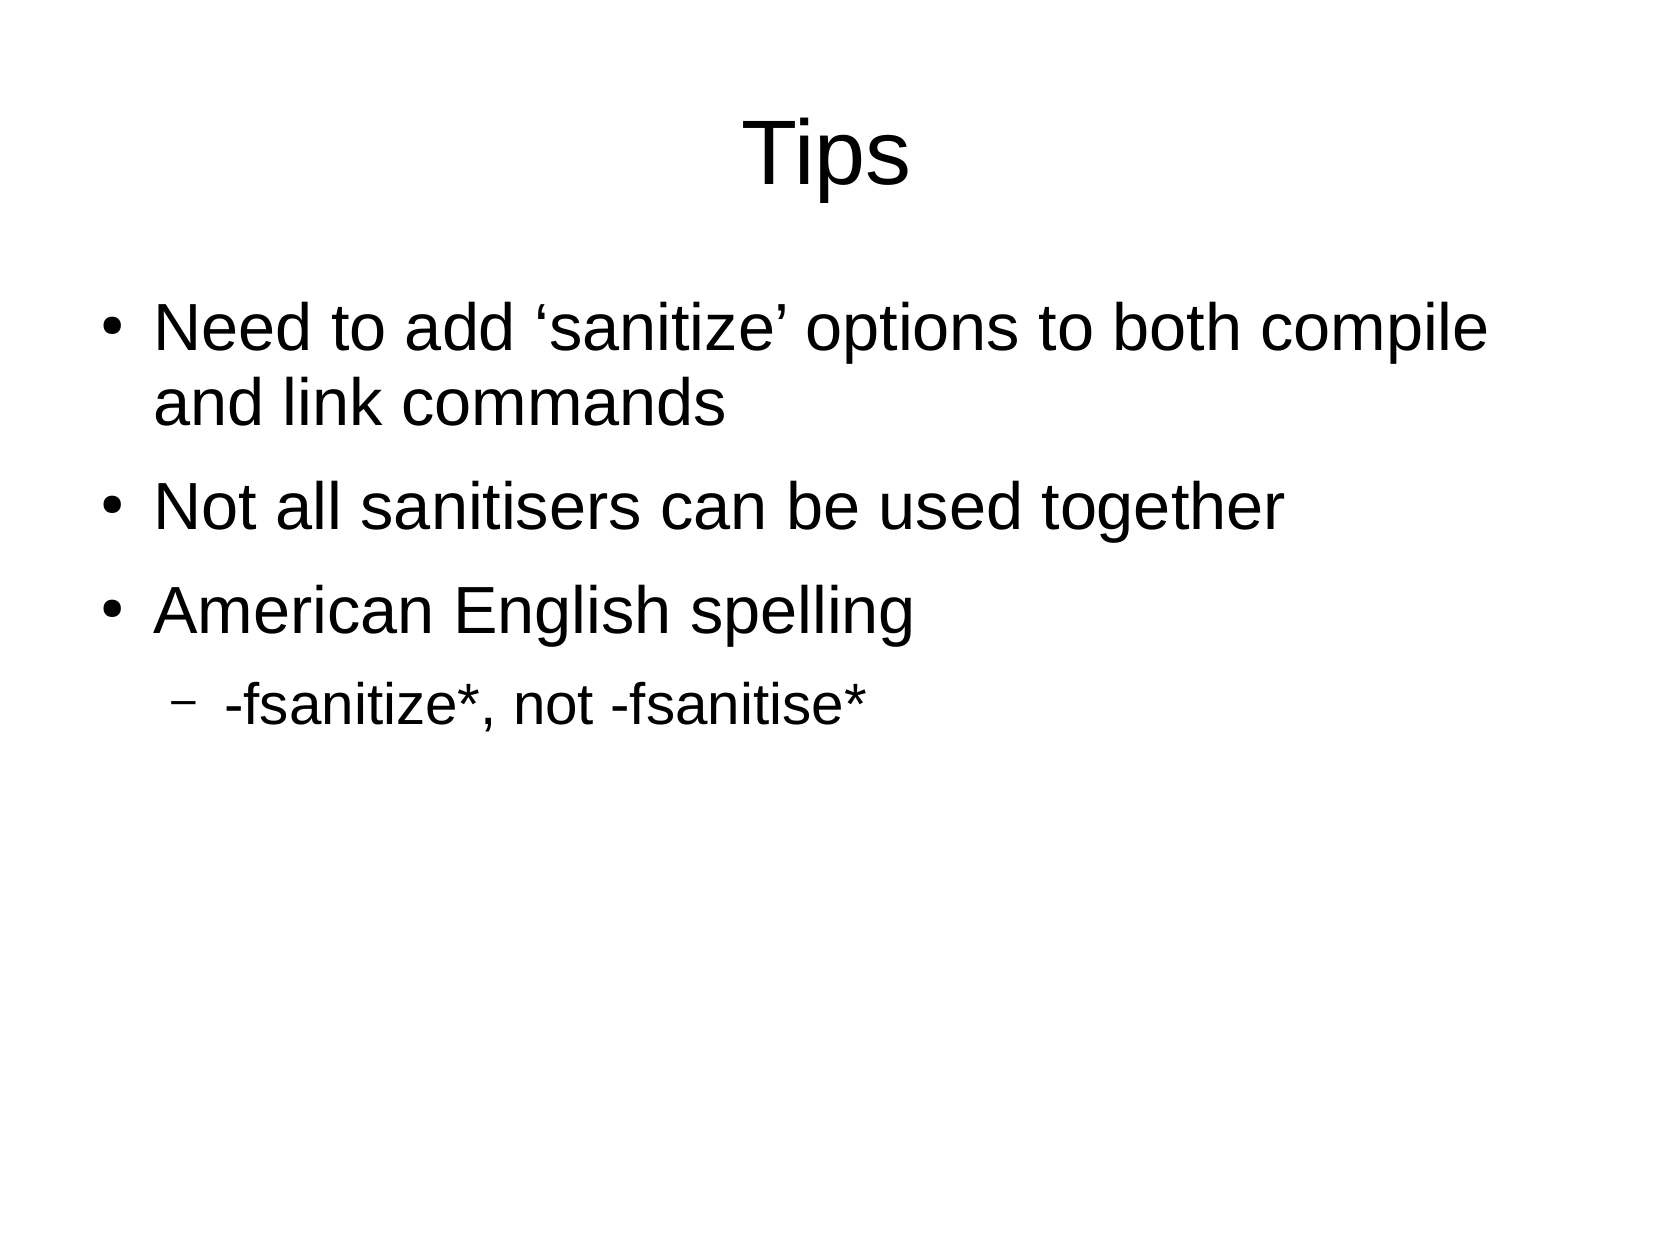

# Tips
Need to add ‘sanitize’ options to both compile and link commands
Not all sanitisers can be used together
American English spelling
-fsanitize*, not -fsanitise*